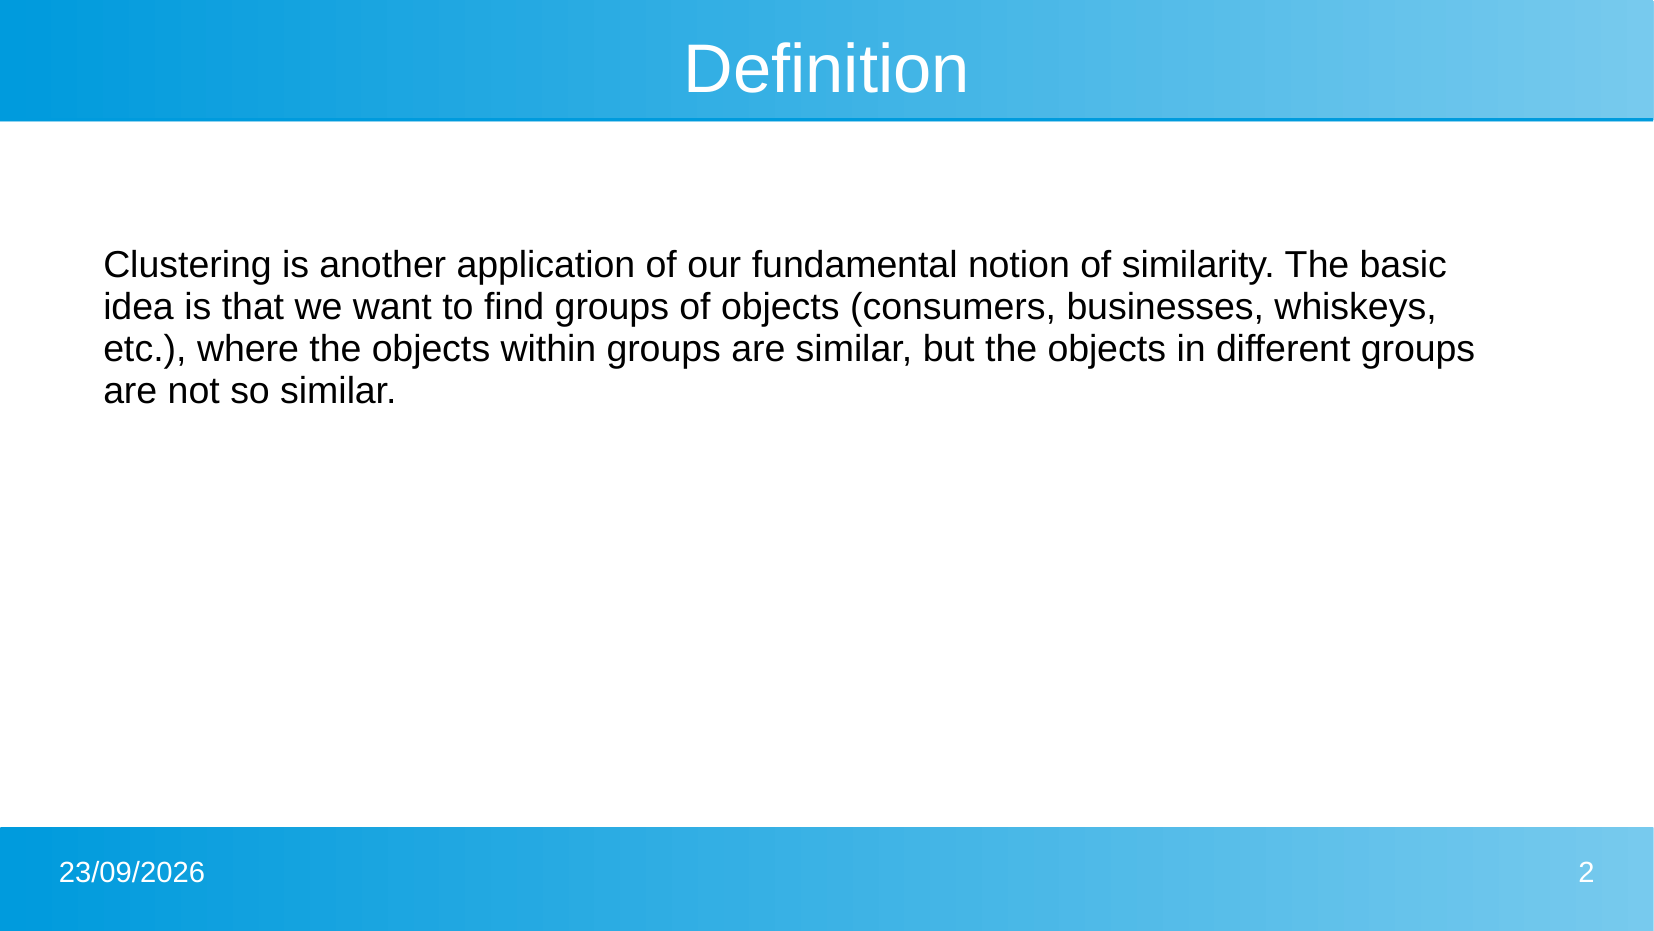

# Definition
Clustering is another application of our fundamental notion of similarity. The basic idea is that we want to find groups of objects (consumers, businesses, whiskeys, etc.), where the objects within groups are similar, but the objects in different groups are not so similar.
2